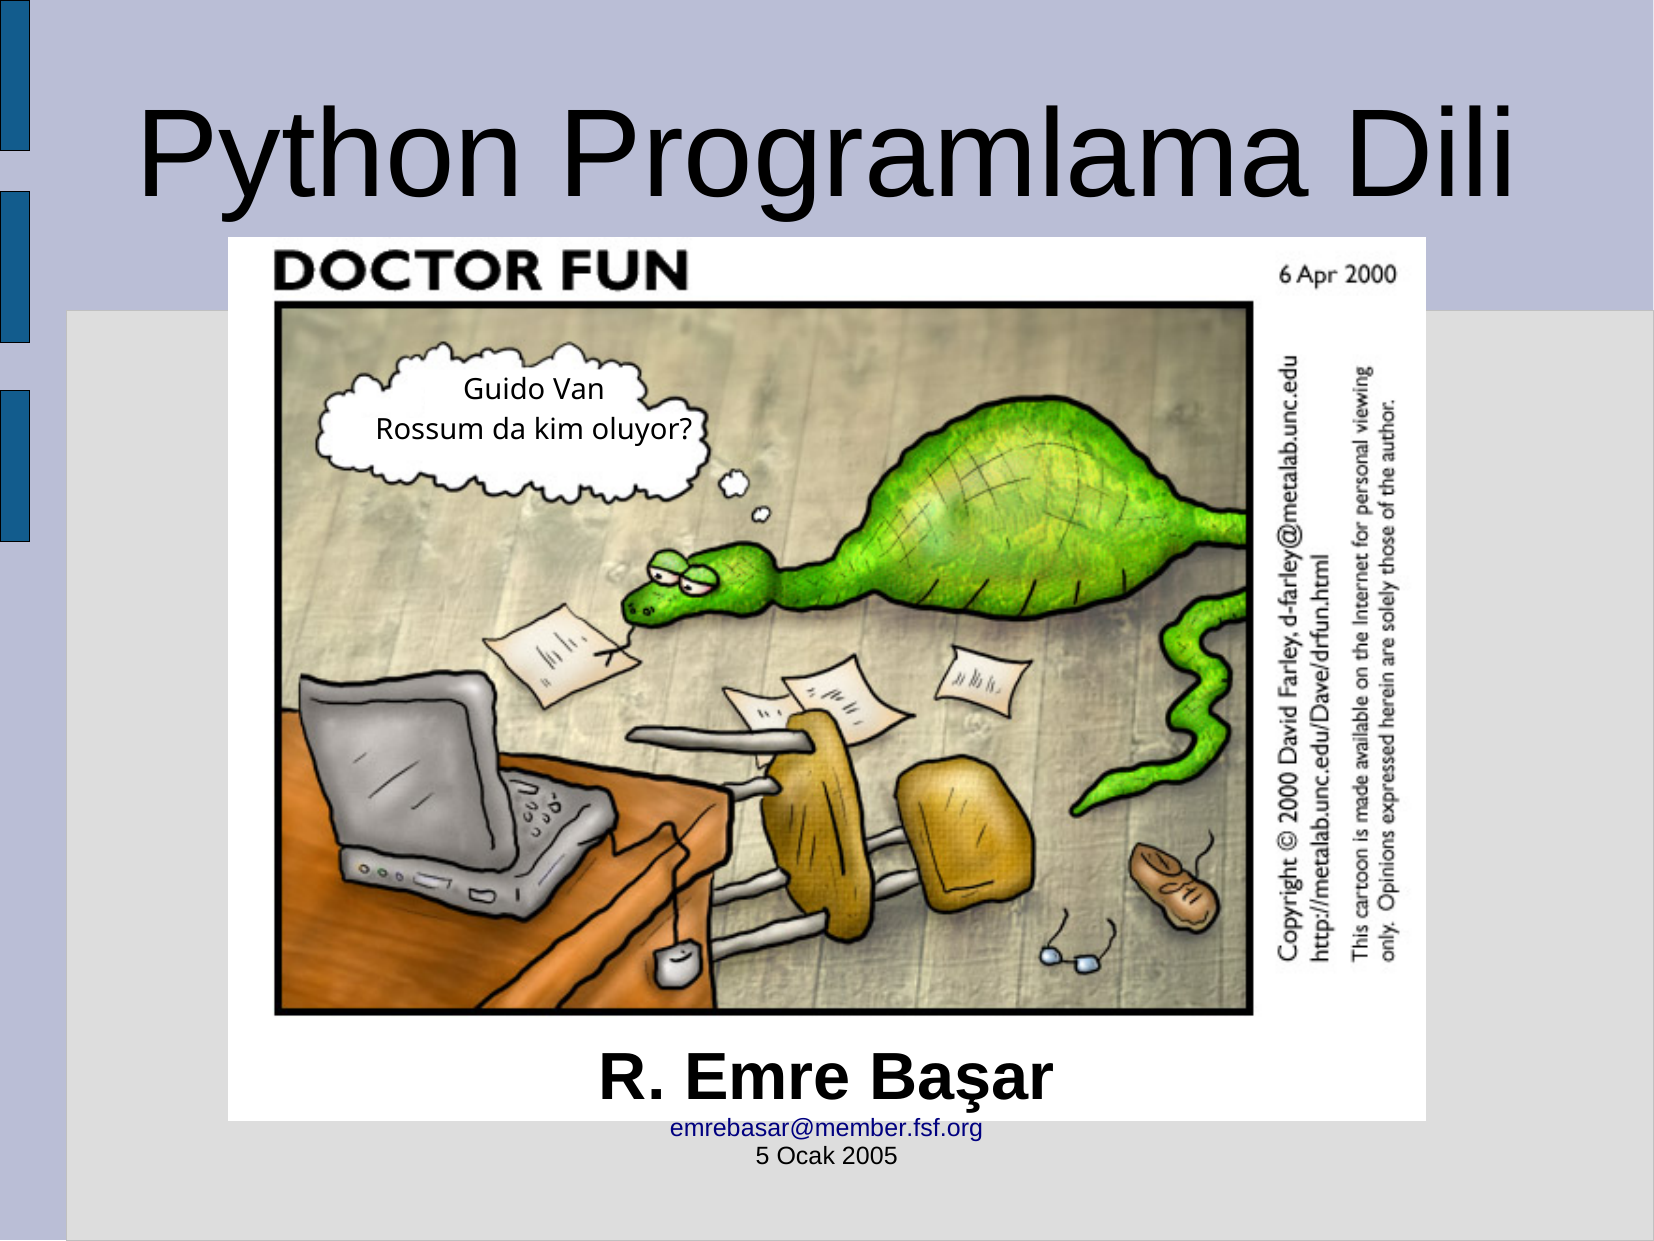

Python Programlama Dili
Guido Van
Rossum da kim oluyor?
R. Emre Başar
emrebasar@member.fsf.org
5 Ocak 2005